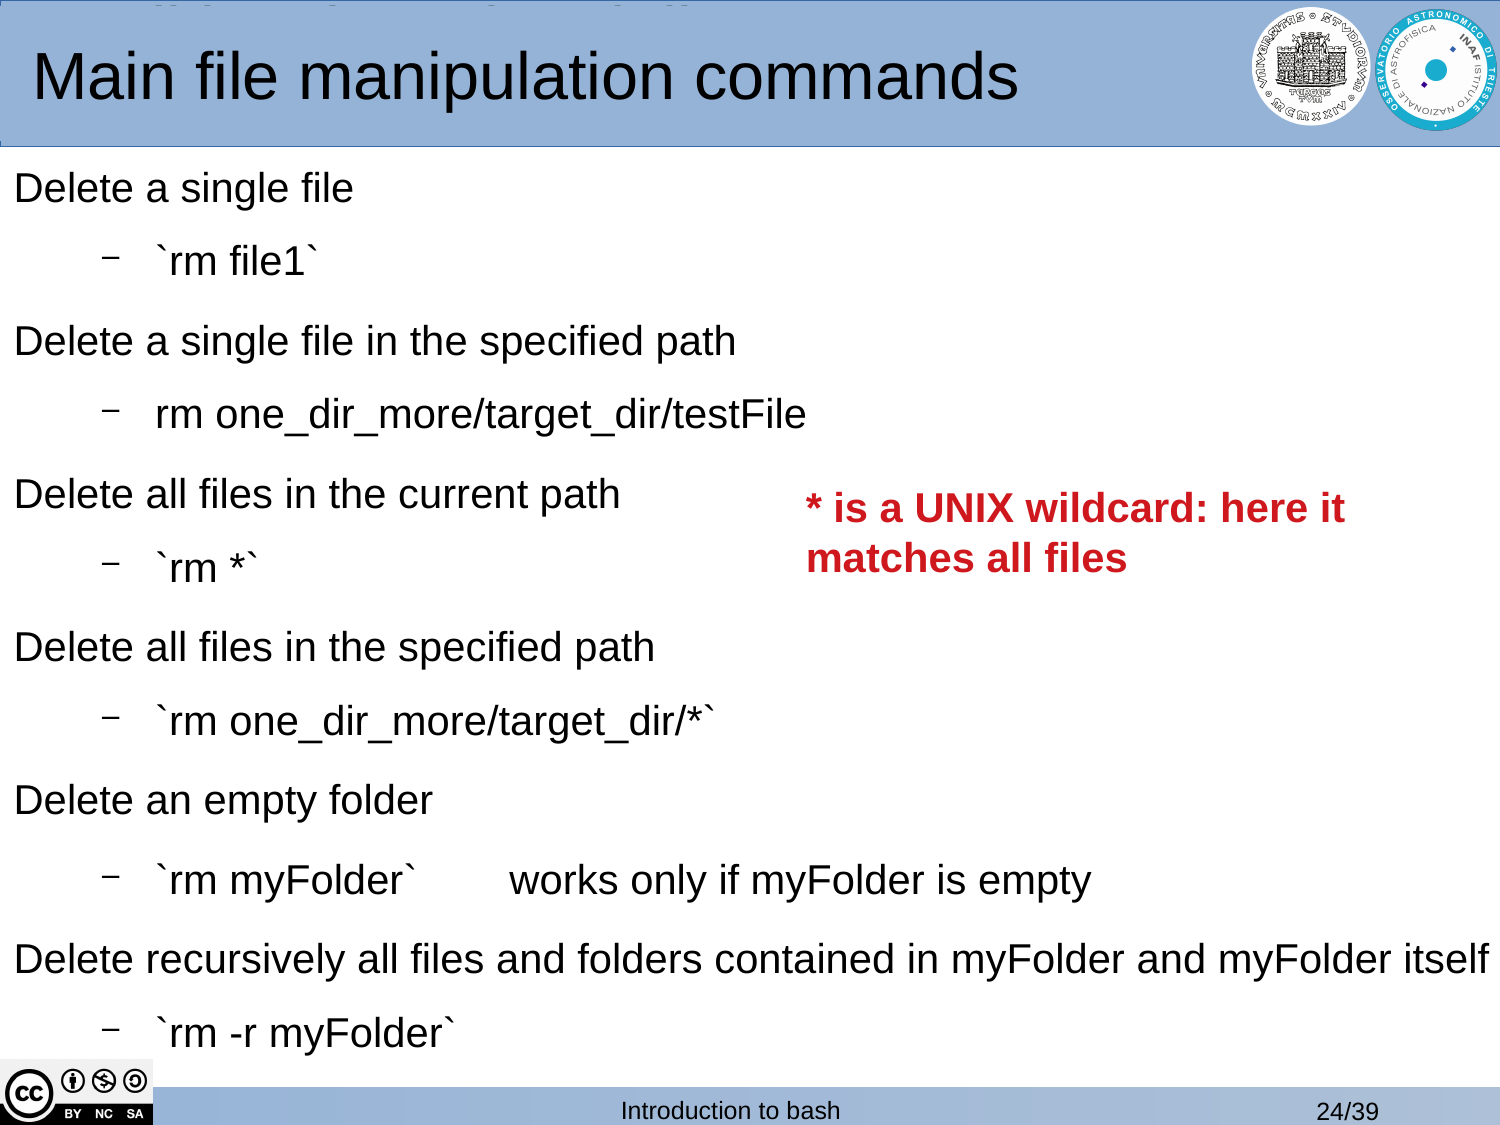

# Traditional service delivery
File manipulation commands
Main file manipulation commands
Delete a single file
`rm file1`
Delete a single file in the specified path
rm one_dir_more/target_dir/testFile
Delete all files in the current path
`rm *`
Delete all files in the specified path
`rm one_dir_more/target_dir/*`
Delete an empty folder
`rm myFolder` works only if myFolder is empty
Delete recursively all files and folders contained in myFolder and myFolder itself
`rm -r myFolder`
* is a UNIX wildcard: here it matches all files